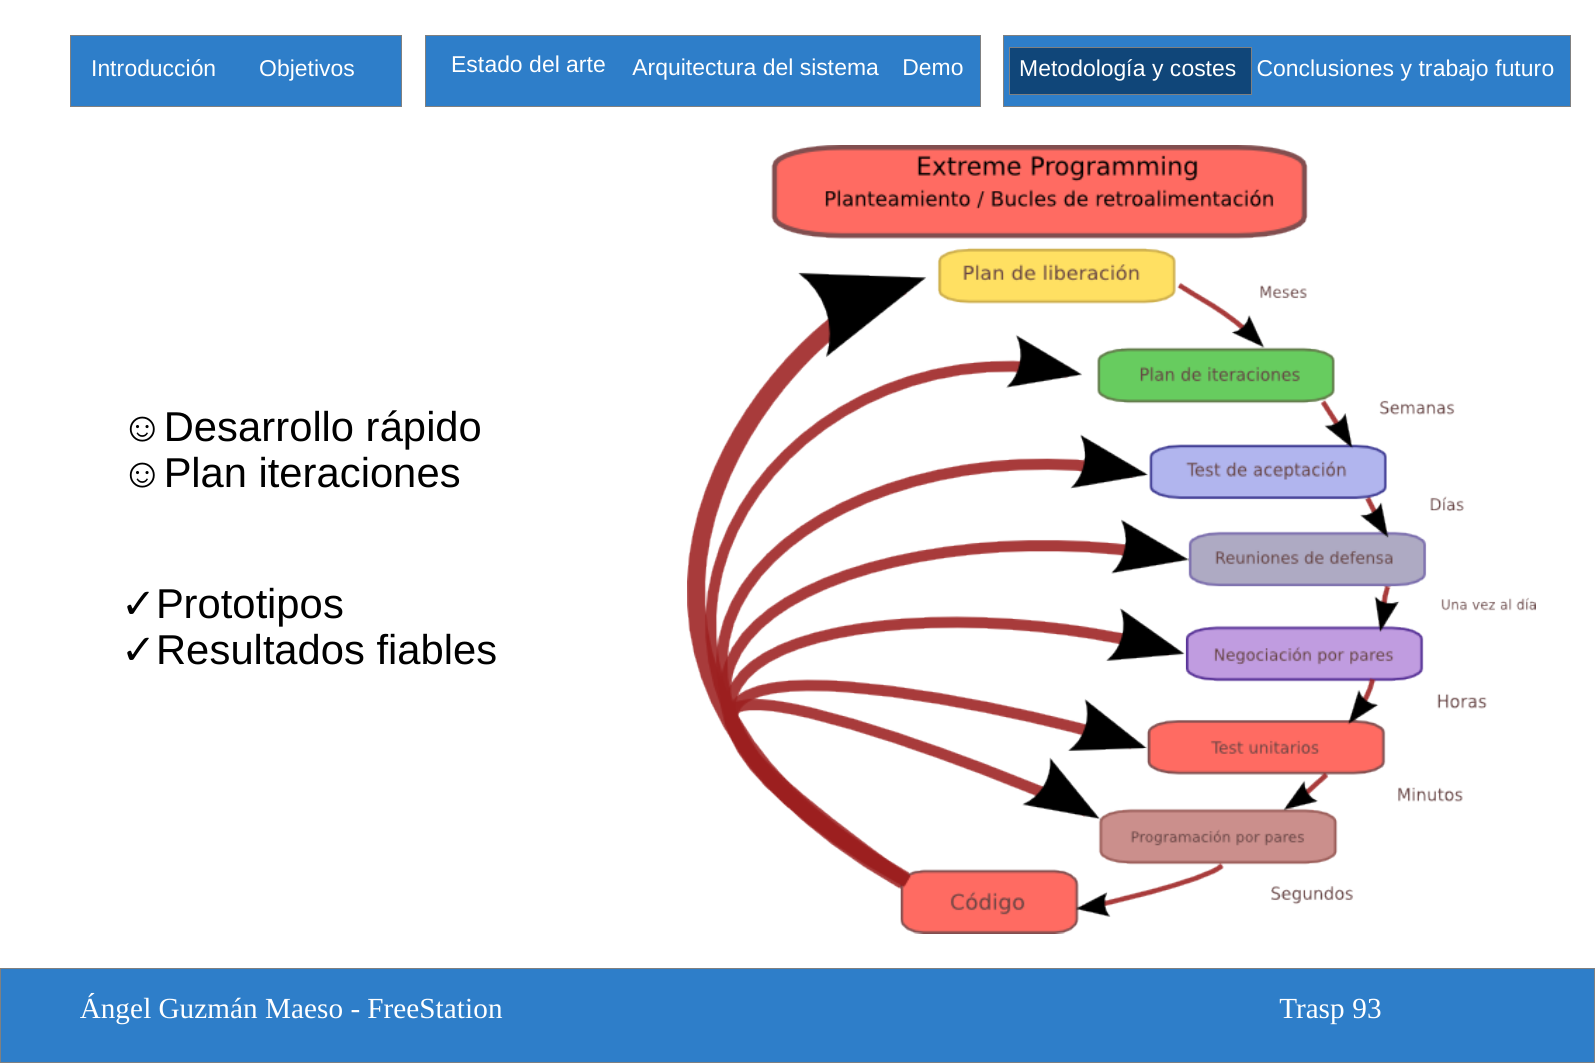

Metodología y costes
Conclusiones y trabajo futuro
Introducción
# Objetivos
Estado del arte
Estado del arte
Arquitectura del sistema
Arquitectura del sistema
Demo
Demo
☺Desarrollo rápido
☺Plan iteraciones
✓Prototipos
✓Resultados fiables
93